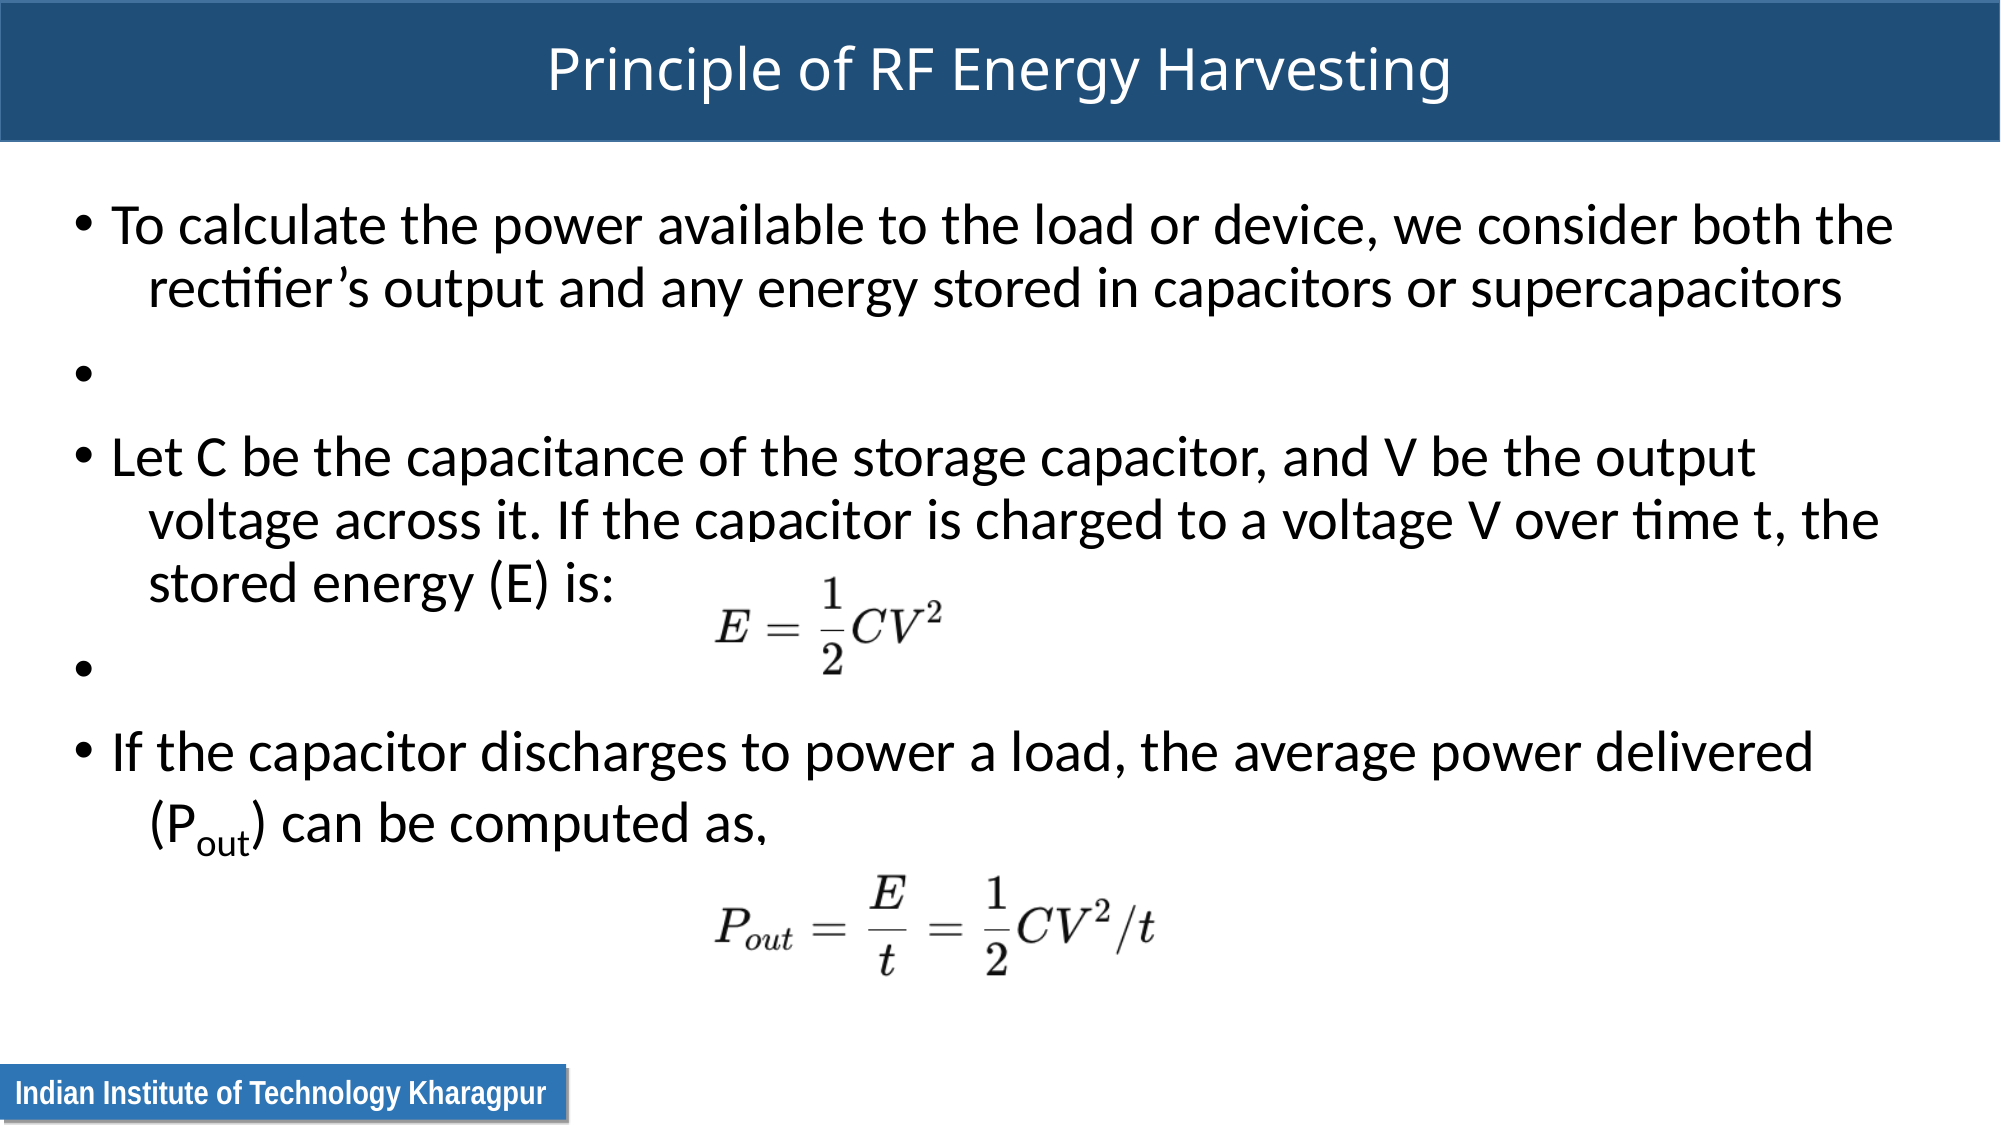

Principle of RF Energy Harvesting
# To calculate the power available to the load or device, we consider both the rectifier’s output and any energy stored in capacitors or supercapacitors
Let C be the capacitance of the storage capacitor, and V be the output voltage across it. If the capacitor is charged to a voltage V over time t, the stored energy (E) is:
If the capacitor discharges to power a load, the average power delivered (Pout) can be computed as,